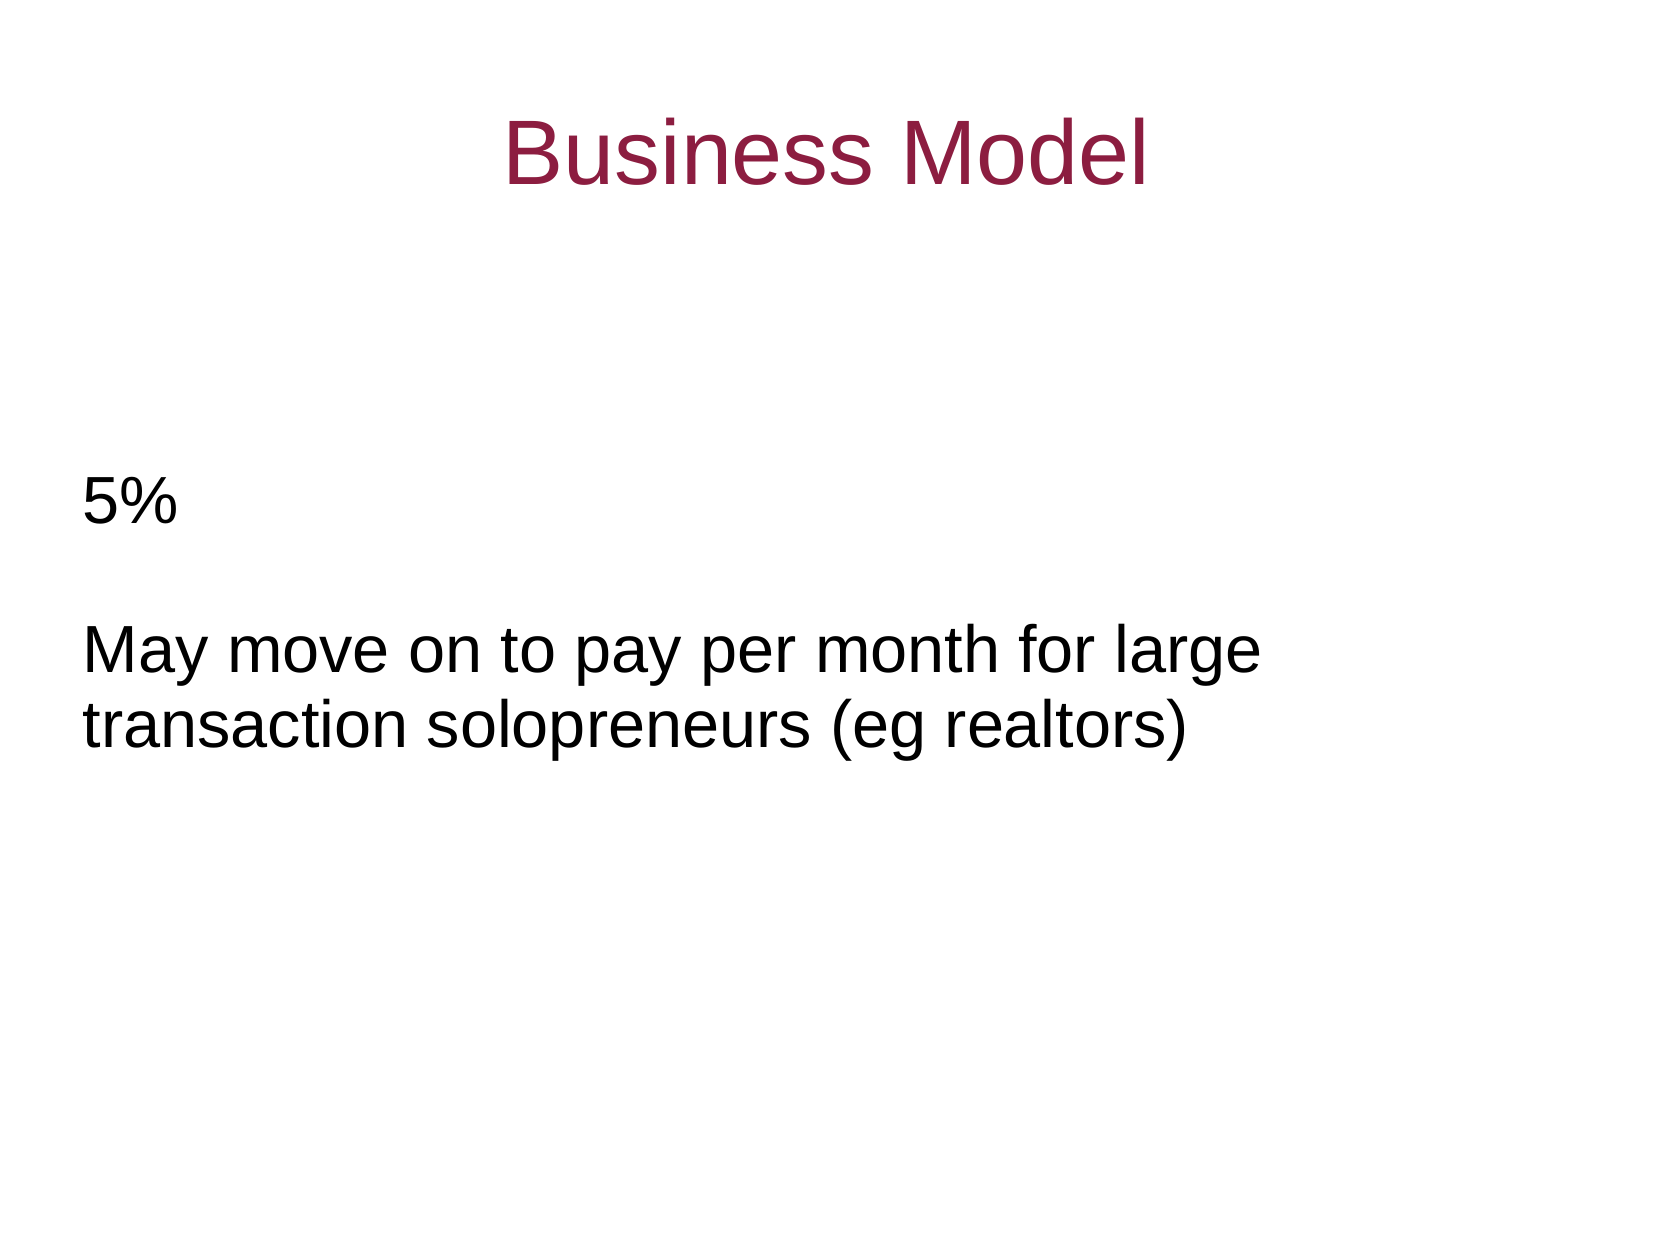

# Business Model
5%
May move on to pay per month for large transaction solopreneurs (eg realtors)